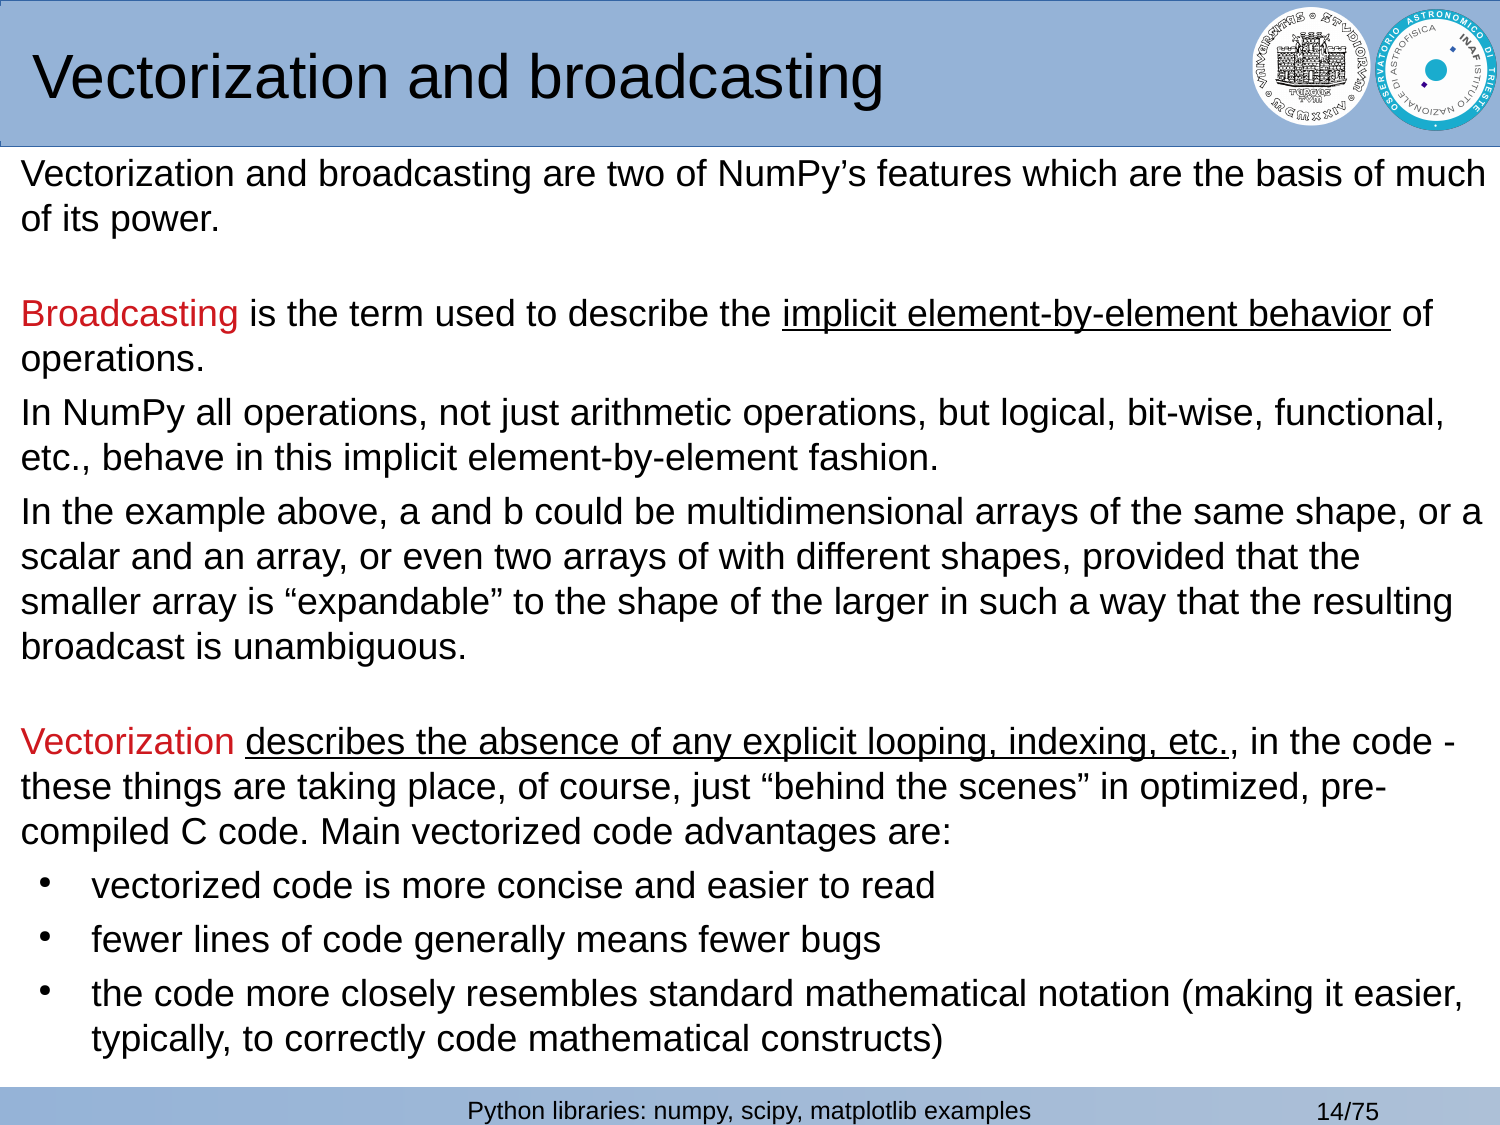

Vectorization and broadcasting
# Vectorization and broadcasting are two of NumPy’s features which are the basis of much of its power.
Broadcasting is the term used to describe the implicit element-by-element behavior of operations.
In NumPy all operations, not just arithmetic operations, but logical, bit-wise, functional, etc., behave in this implicit element-by-element fashion.
In the example above, a and b could be multidimensional arrays of the same shape, or a scalar and an array, or even two arrays of with different shapes, provided that the smaller array is “expandable” to the shape of the larger in such a way that the resulting broadcast is unambiguous.
Vectorization describes the absence of any explicit looping, indexing, etc., in the code - these things are taking place, of course, just “behind the scenes” in optimized, pre-compiled C code. Main vectorized code advantages are:
vectorized code is more concise and easier to read
fewer lines of code generally means fewer bugs
the code more closely resembles standard mathematical notation (making it easier, typically, to correctly code mathematical constructs)